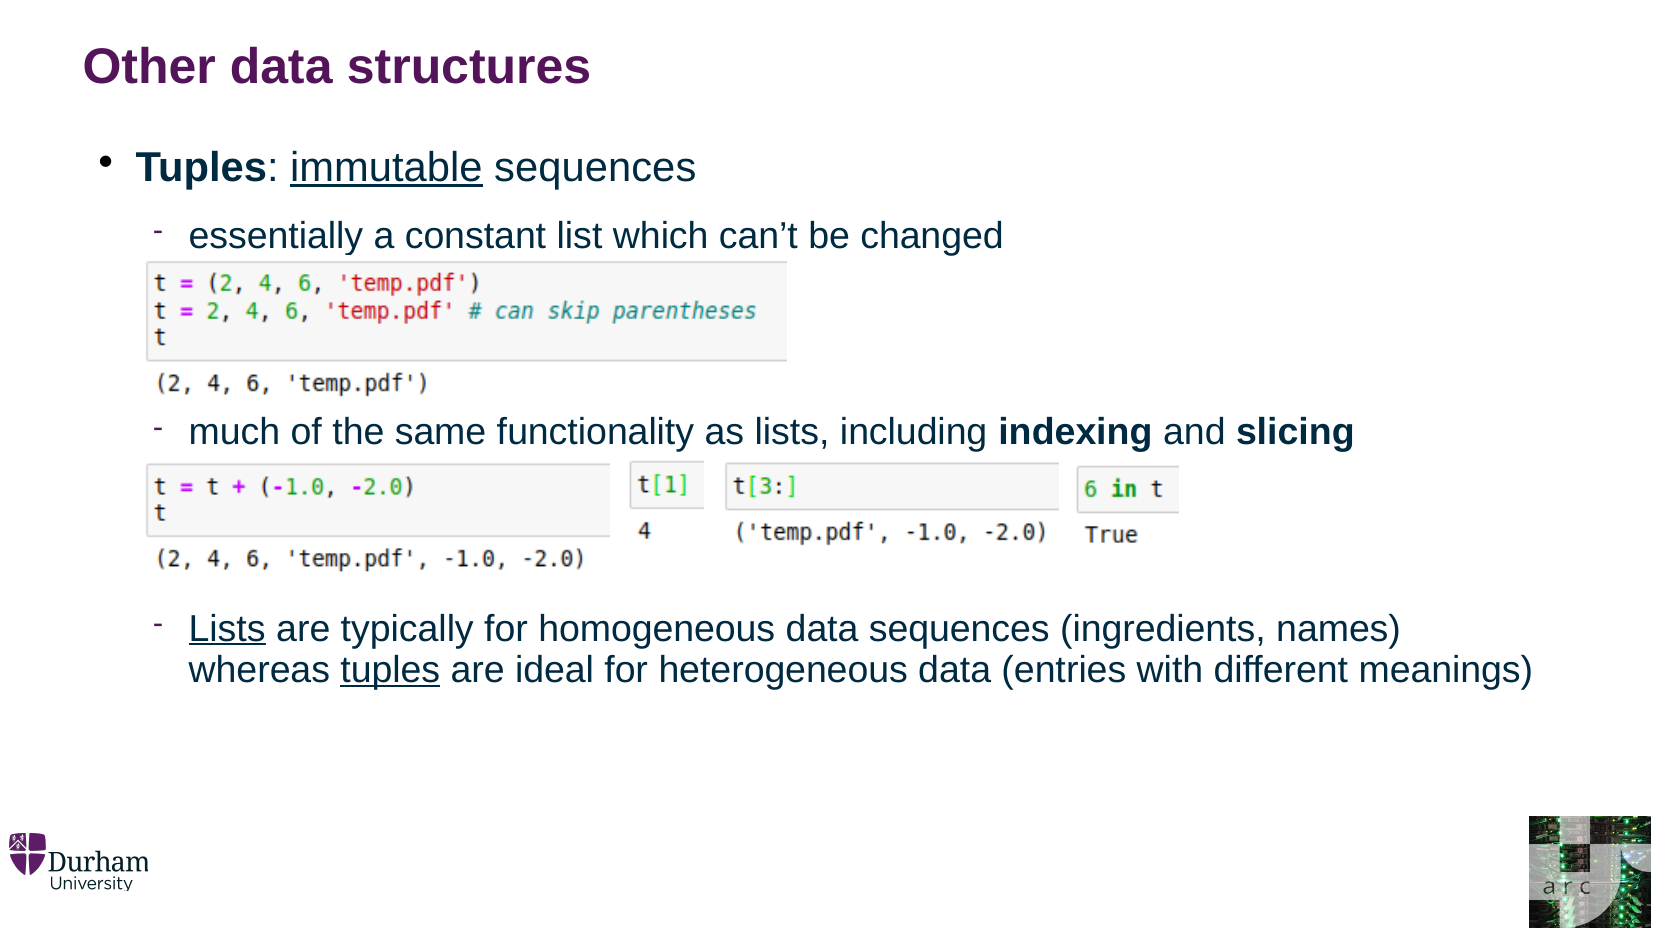

# Other data structures
Tuples: immutable sequences
essentially a constant list which can’t be changed
much of the same functionality as lists, including indexing and slicing
Lists are typically for homogeneous data sequences (ingredients, names)
whereas tuples are ideal for heterogeneous data (entries with different meanings)